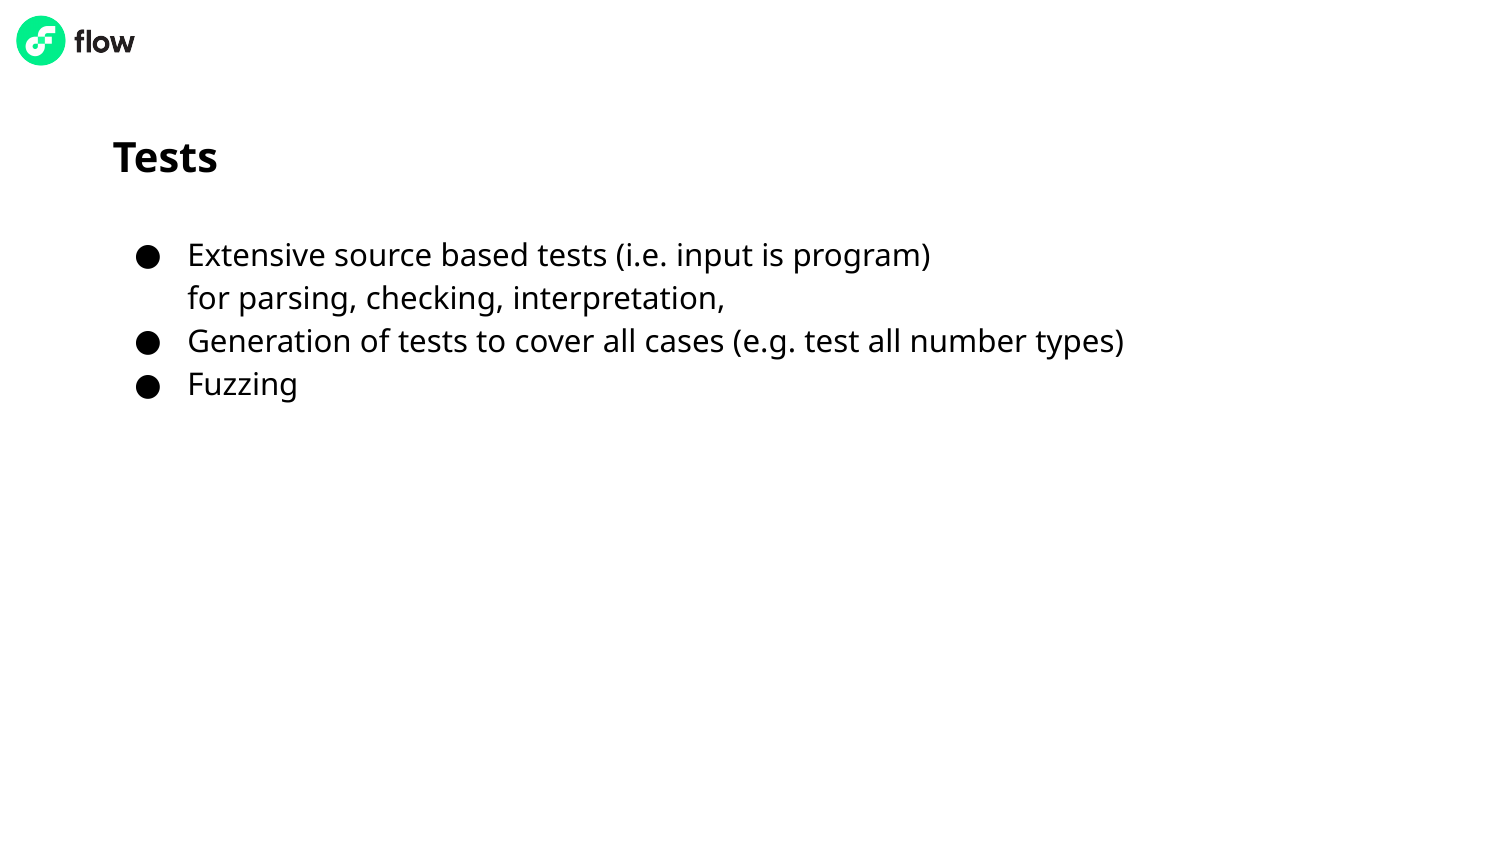

Tests
Extensive source based tests (i.e. input is program)
for parsing, checking, interpretation,
Generation of tests to cover all cases (e.g. test all number types)
Fuzzing